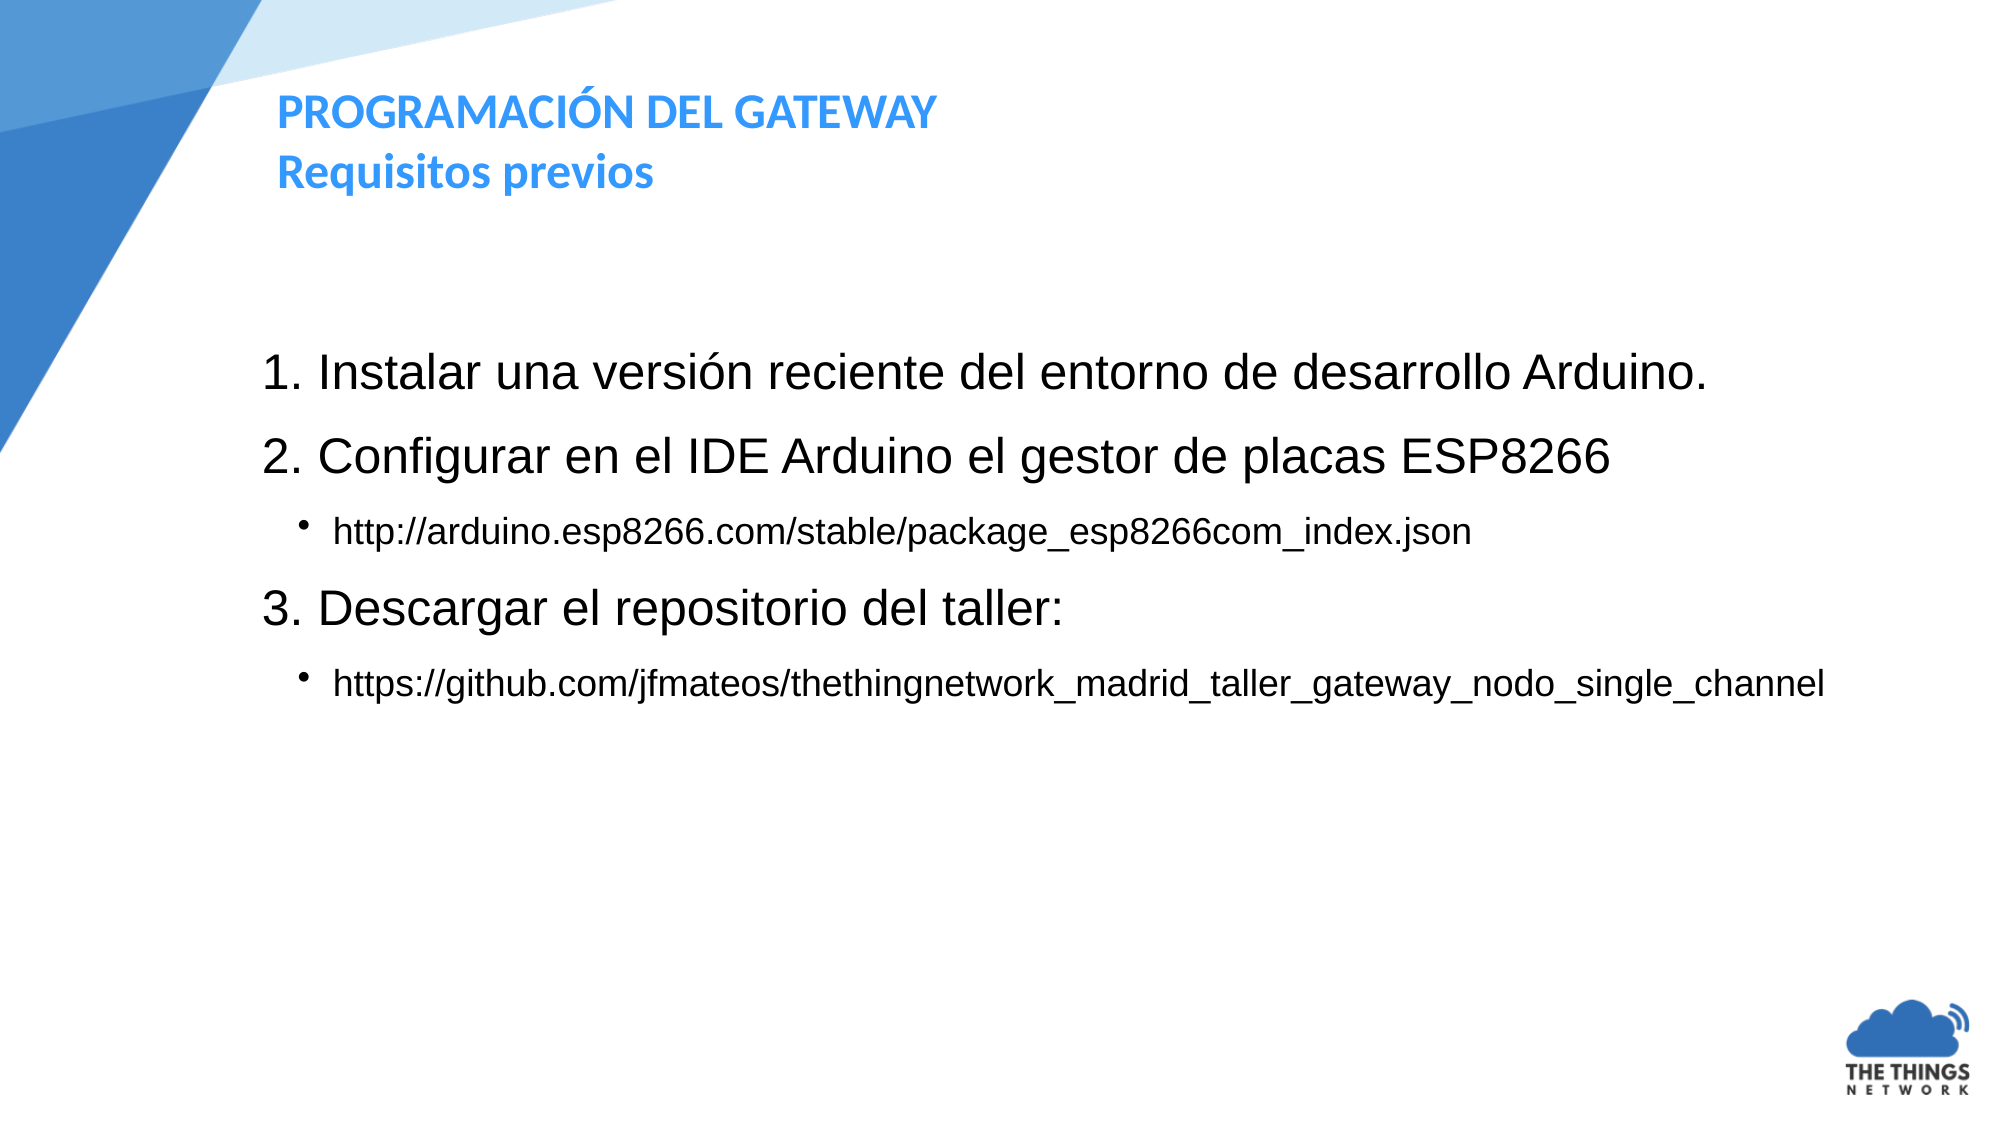

PROGRAMACIÓN DEL GATEWAY
Requisitos previos
 Instalar una versión reciente del entorno de desarrollo Arduino.
 Configurar en el IDE Arduino el gestor de placas ESP8266
http://arduino.esp8266.com/stable/package_esp8266com_index.json
 Descargar el repositorio del taller:
https://github.com/jfmateos/thethingnetwork_madrid_taller_gateway_nodo_single_channel